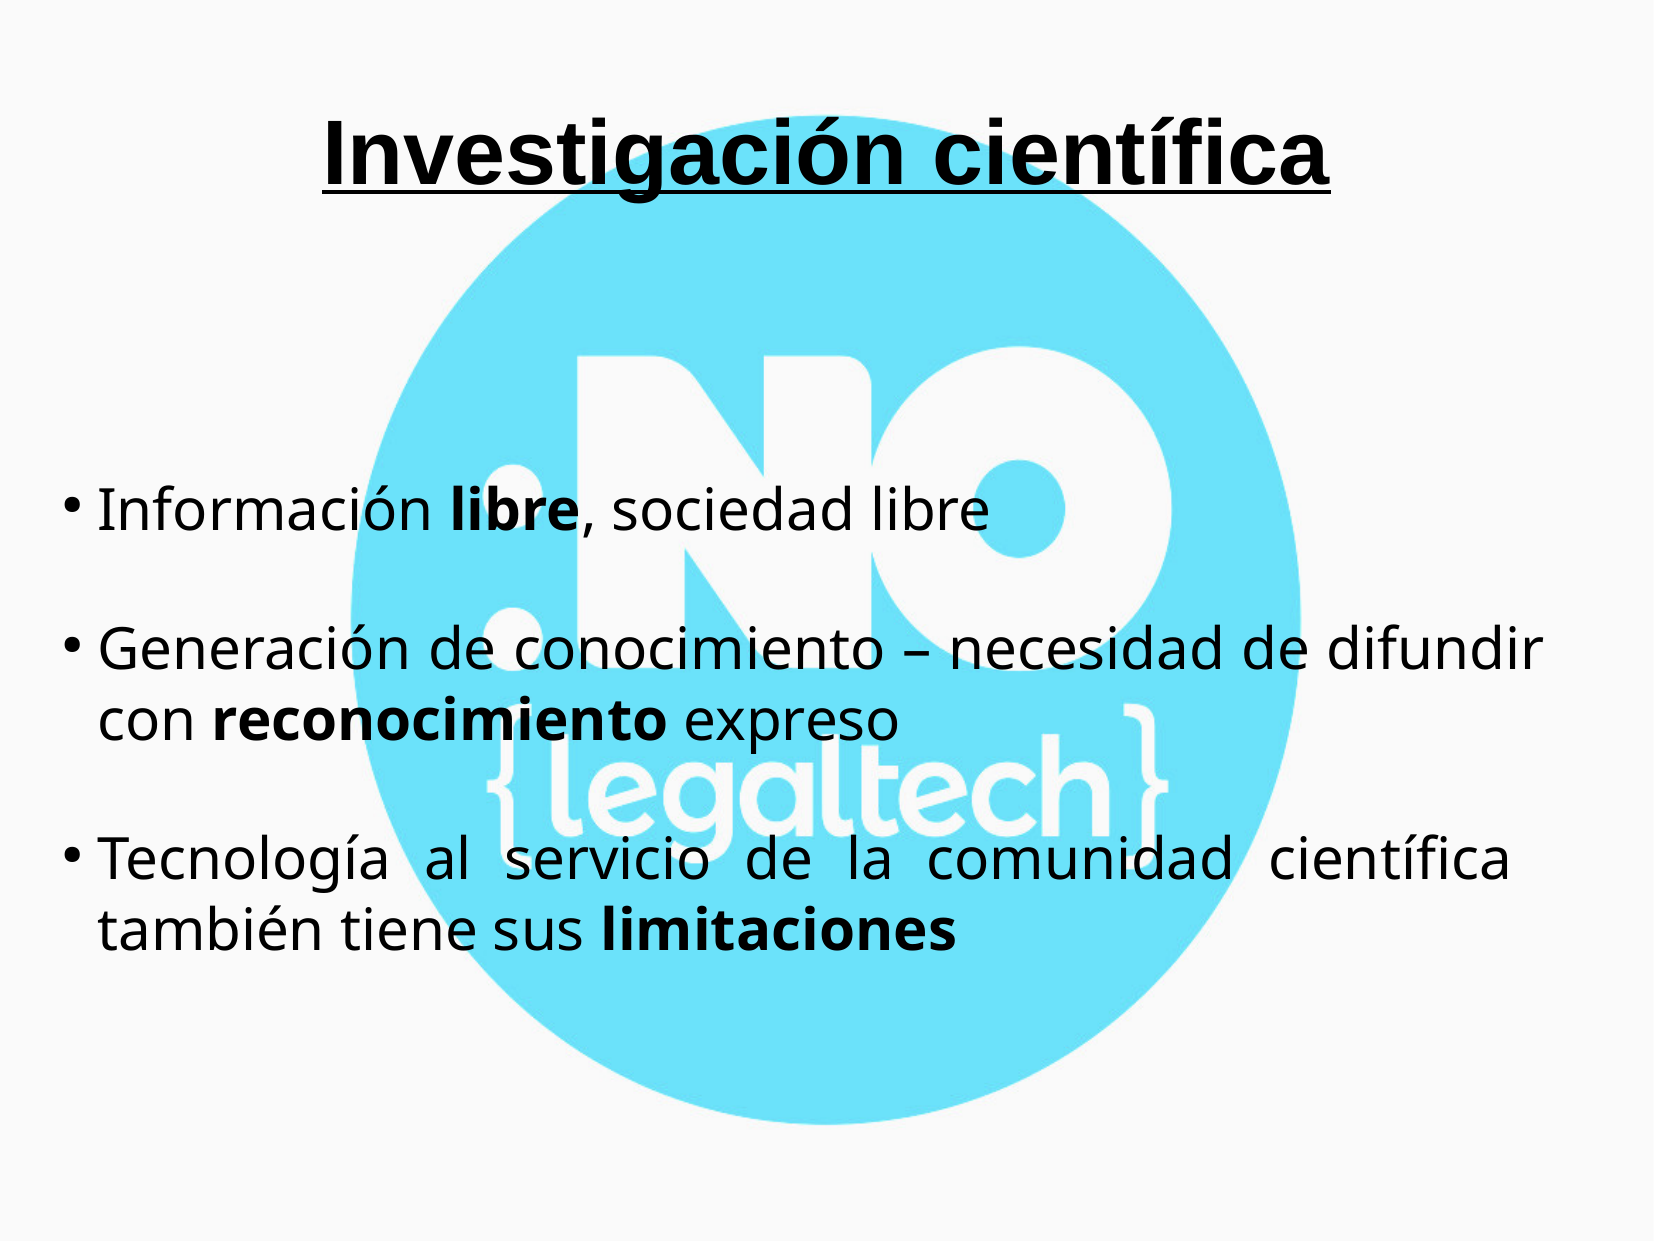

# Investigación científica
Información libre, sociedad libre
Generación de conocimiento – necesidad de difundir con reconocimiento expreso
Tecnología al servicio de la comunidad científica también tiene sus limitaciones